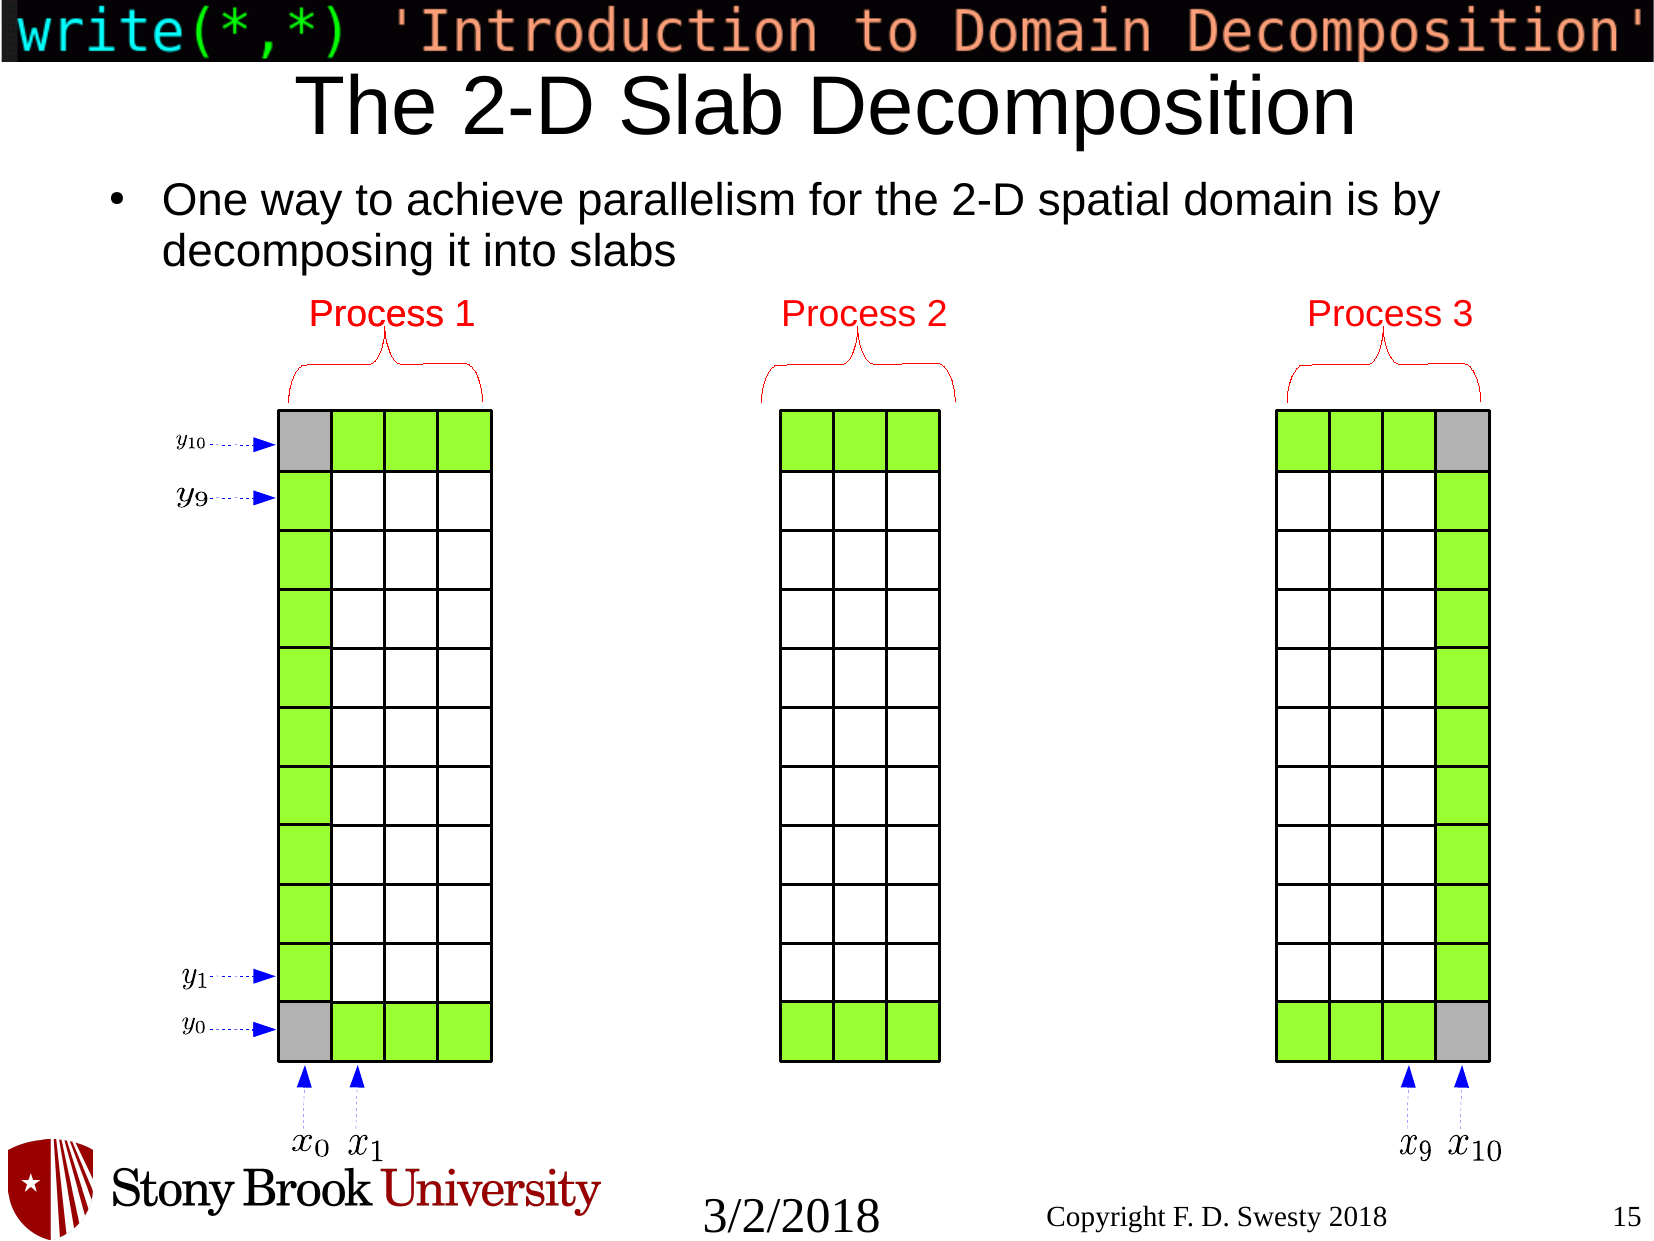

# The 2-D Slab Decomposition
One way to achieve parallelism for the 2-D spatial domain is by decomposing it into slabs
Process 1
Process 1
Process 2
Process 3
3/2/2018
Copyright F. D. Swesty 2018
15